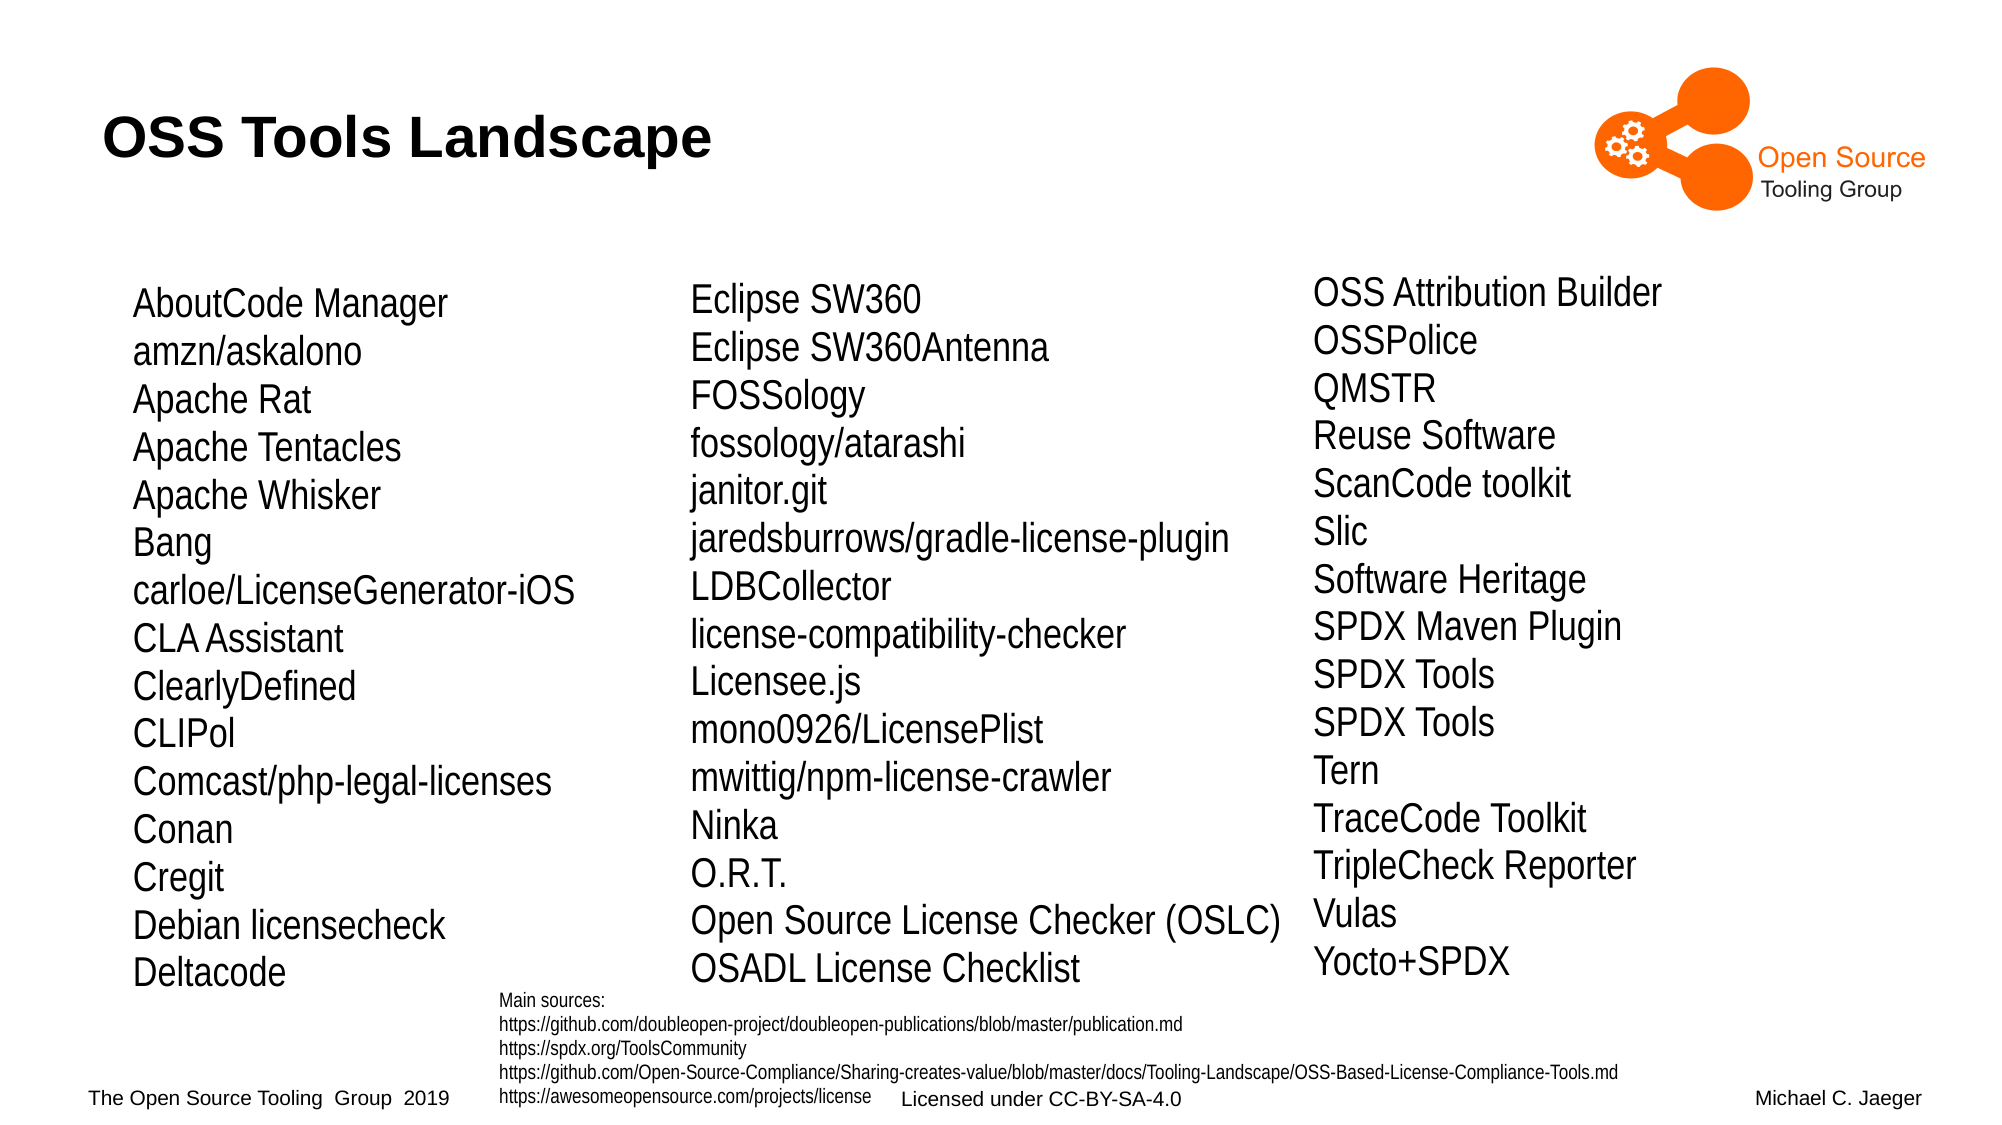

# OSS Tools Landscape
OSS Attribution Builder
OSSPolice
QMSTR
Reuse Software
ScanCode toolkit
Slic
Software Heritage
SPDX Maven Plugin
SPDX Tools
SPDX Tools
Tern
TraceCode Toolkit
TripleCheck Reporter
Vulas
Yocto+SPDX
Eclipse SW360
Eclipse SW360Antenna
FOSSology
fossology/atarashi
janitor.git
jaredsburrows/gradle-license-plugin
LDBCollector
license-compatibility-checker
Licensee.js
mono0926/LicensePlist
mwittig/npm-license-crawler
Ninka
O.R.T.
Open Source License Checker (OSLC)
OSADL License Checklist
AboutCode Manager
amzn/askalono
Apache Rat
Apache Tentacles
Apache Whisker
Bang
carloe/LicenseGenerator-iOS
CLA Assistant
ClearlyDefined
CLIPol
Comcast/php-legal-licenses
Conan
Cregit
Debian licensecheck
Deltacode
Main sources:
https://github.com/doubleopen-project/doubleopen-publications/blob/master/publication.md
https://spdx.org/ToolsCommunity
https://github.com/Open-Source-Compliance/Sharing-creates-value/blob/master/docs/Tooling-Landscape/OSS-Based-License-Compliance-Tools.md
https://awesomeopensource.com/projects/license